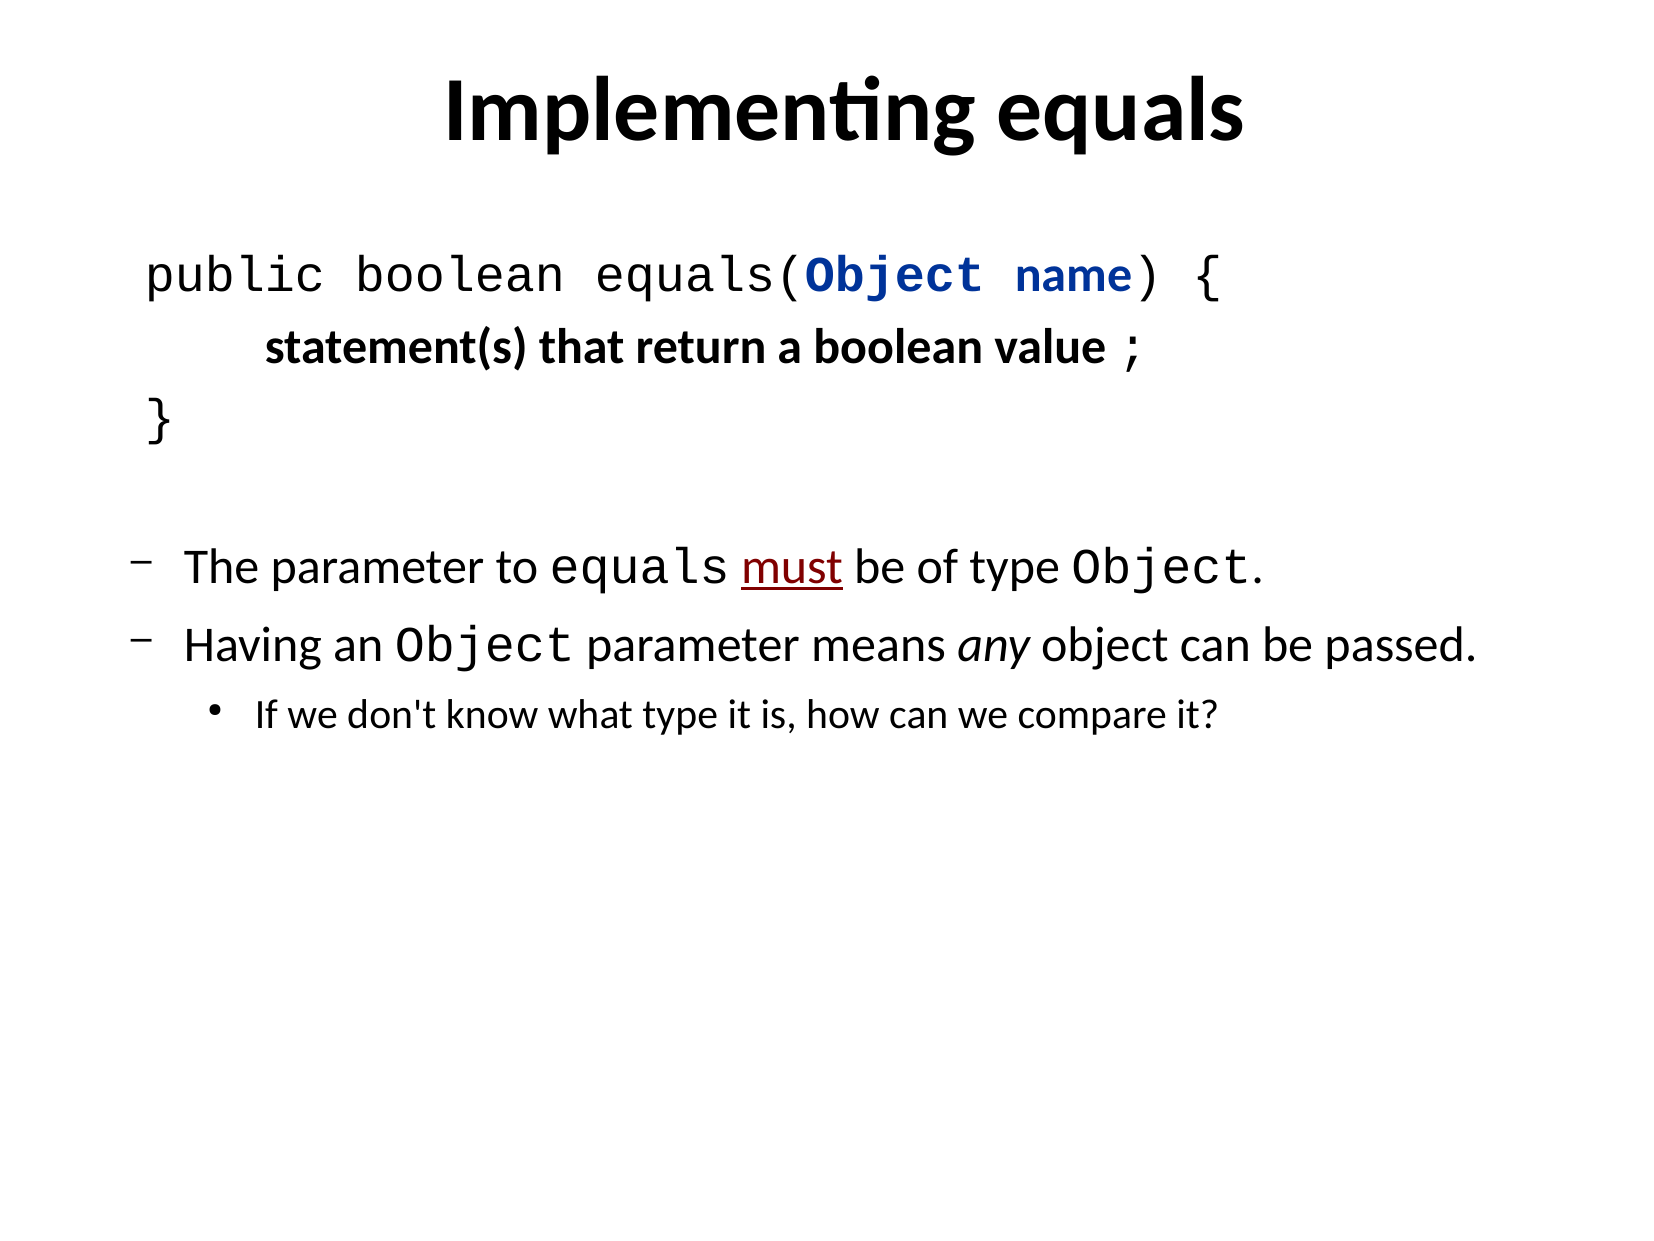

# Implementing equals
	public boolean equals(Object name) {
	 statement(s) that return a boolean value ;
	}
The parameter to equals must be of type Object.
Having an Object parameter means any object can be passed.
If we don't know what type it is, how can we compare it?